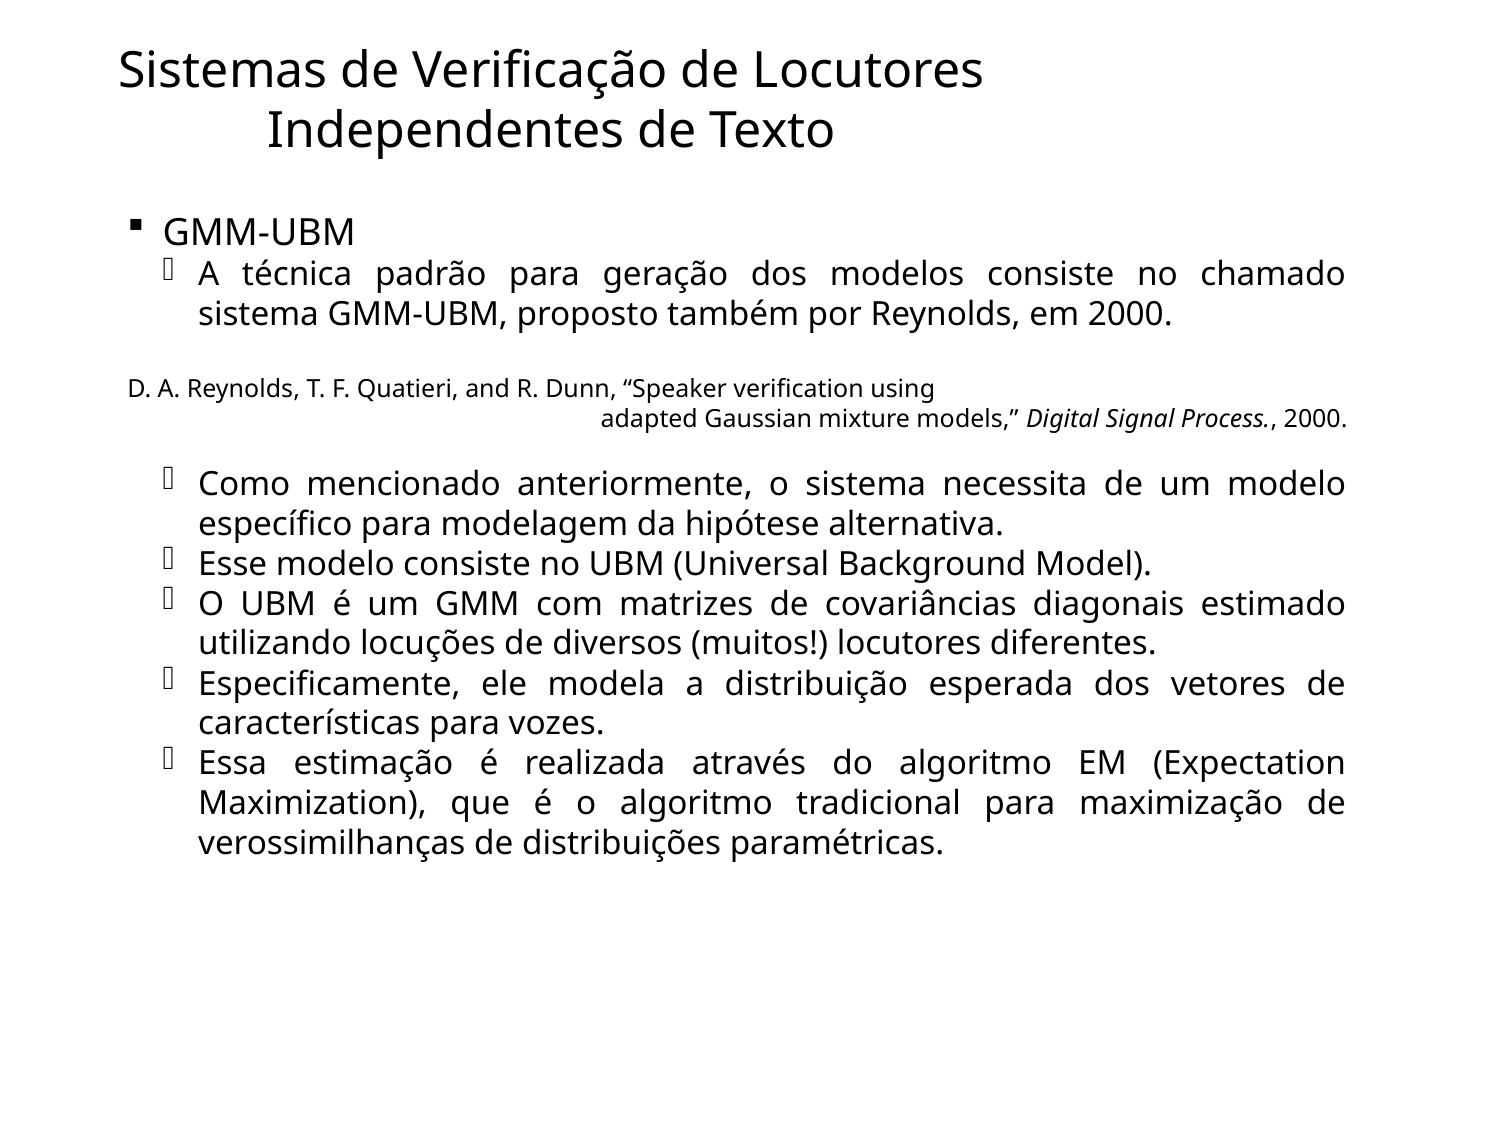

Sistemas de Verificação de Locutores Independentes de Texto
GMM-UBM
A técnica padrão para geração dos modelos consiste no chamado sistema GMM-UBM, proposto também por Reynolds, em 2000.
D. A. Reynolds, T. F. Quatieri, and R. Dunn, “Speaker verification using
adapted Gaussian mixture models,” Digital Signal Process., 2000.
Como mencionado anteriormente, o sistema necessita de um modelo específico para modelagem da hipótese alternativa.
Esse modelo consiste no UBM (Universal Background Model).
O UBM é um GMM com matrizes de covariâncias diagonais estimado utilizando locuções de diversos (muitos!) locutores diferentes.
Especificamente, ele modela a distribuição esperada dos vetores de características para vozes.
Essa estimação é realizada através do algoritmo EM (Expectation Maximization), que é o algoritmo tradicional para maximização de verossimilhanças de distribuições paramétricas.